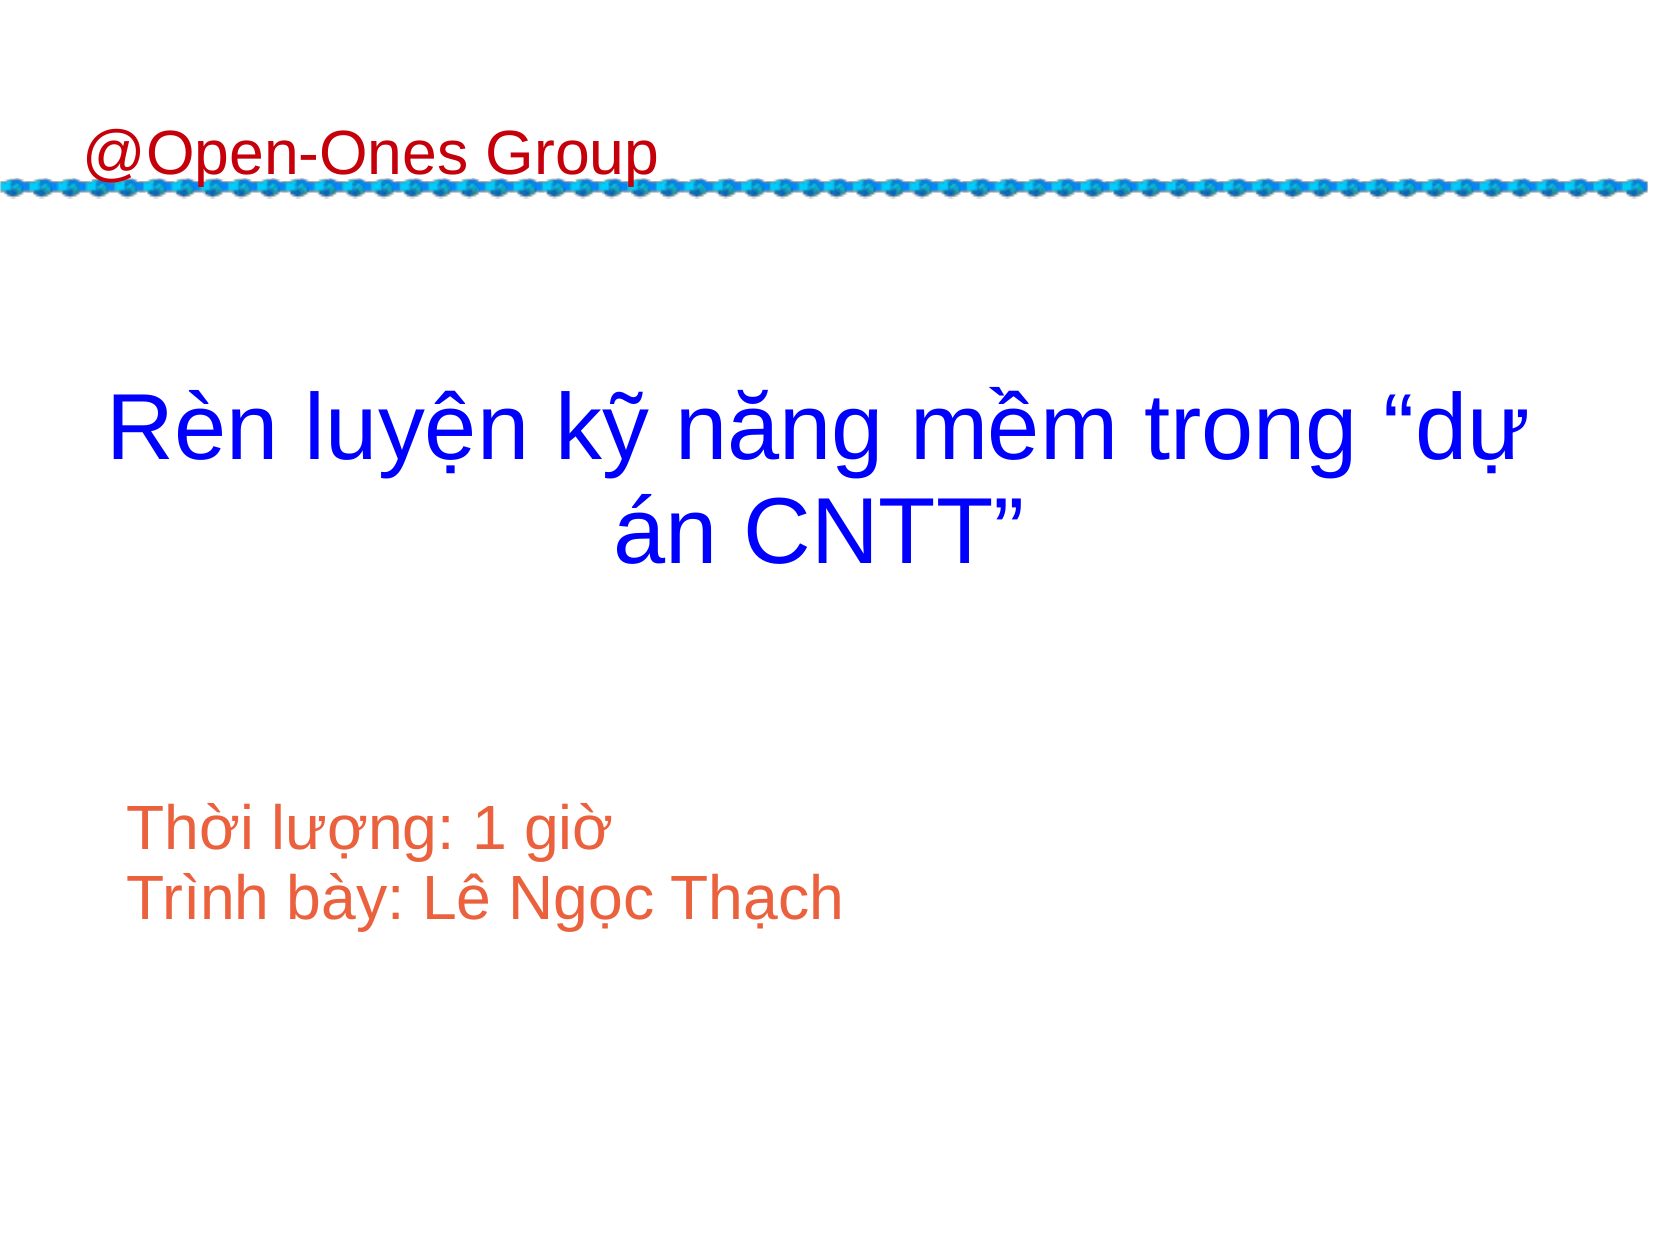

# @Open-Ones Group
Rèn luyện kỹ năng mềm trong “dự án CNTT”
 Thời lượng: 1 giờ
 Trình bày: Lê Ngọc Thạch